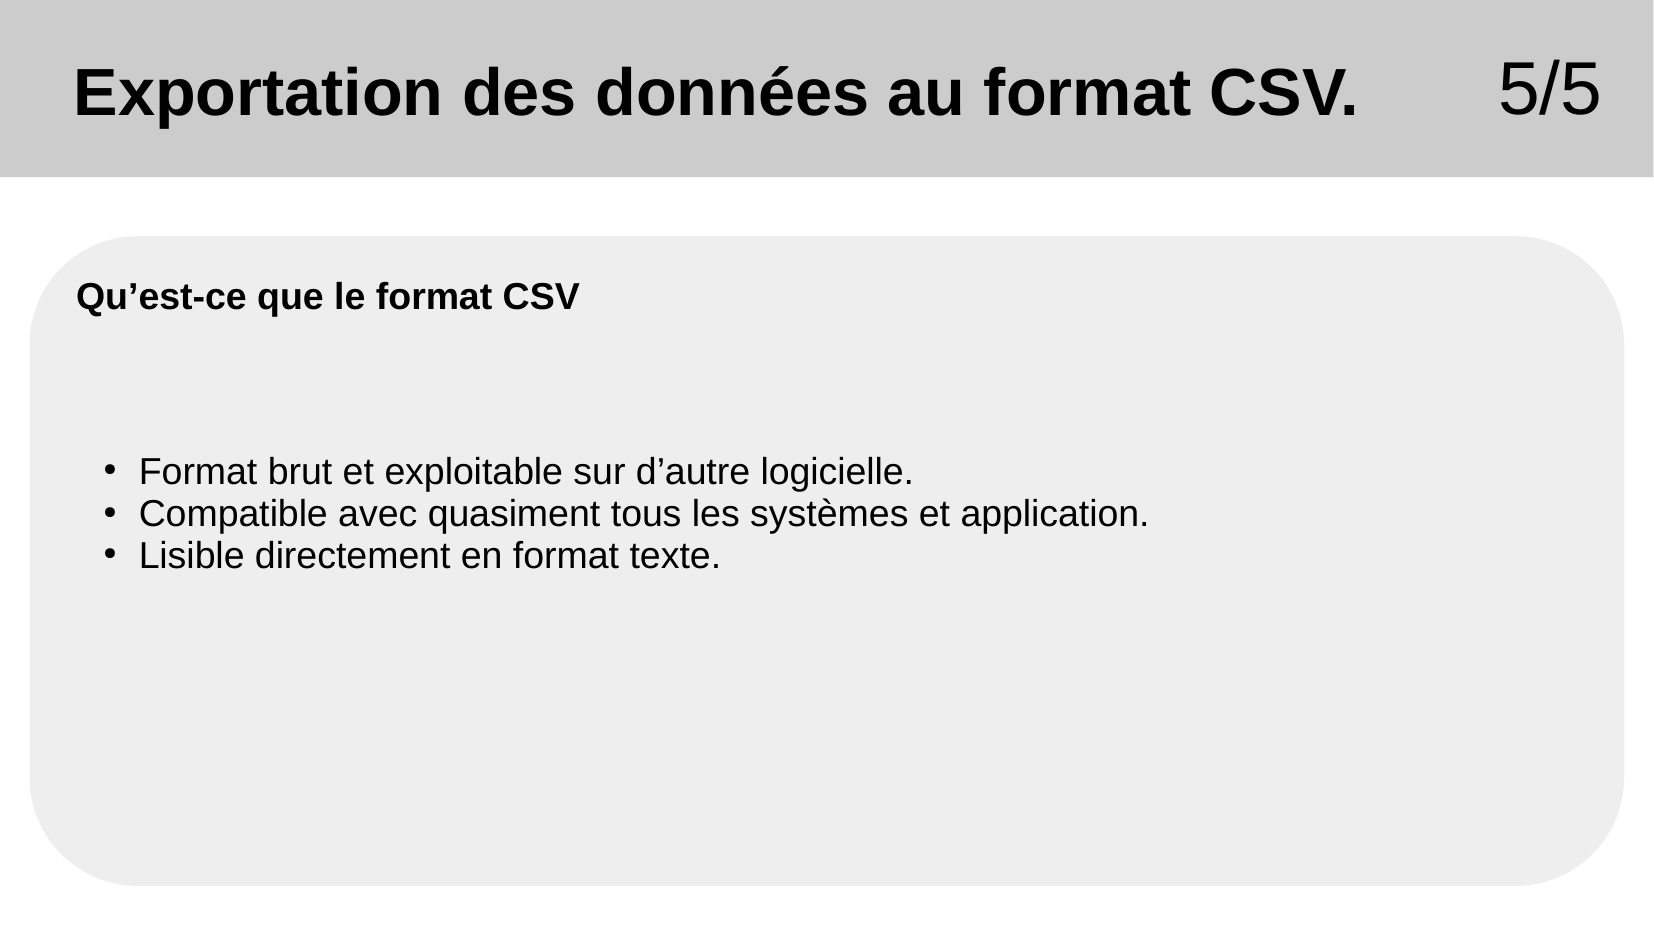

5/5
Exportation des données au format CSV.
Qu’est-ce que le format CSV
Format brut et exploitable sur d’autre logicielle.
Compatible avec quasiment tous les systèmes et application.
Lisible directement en format texte.